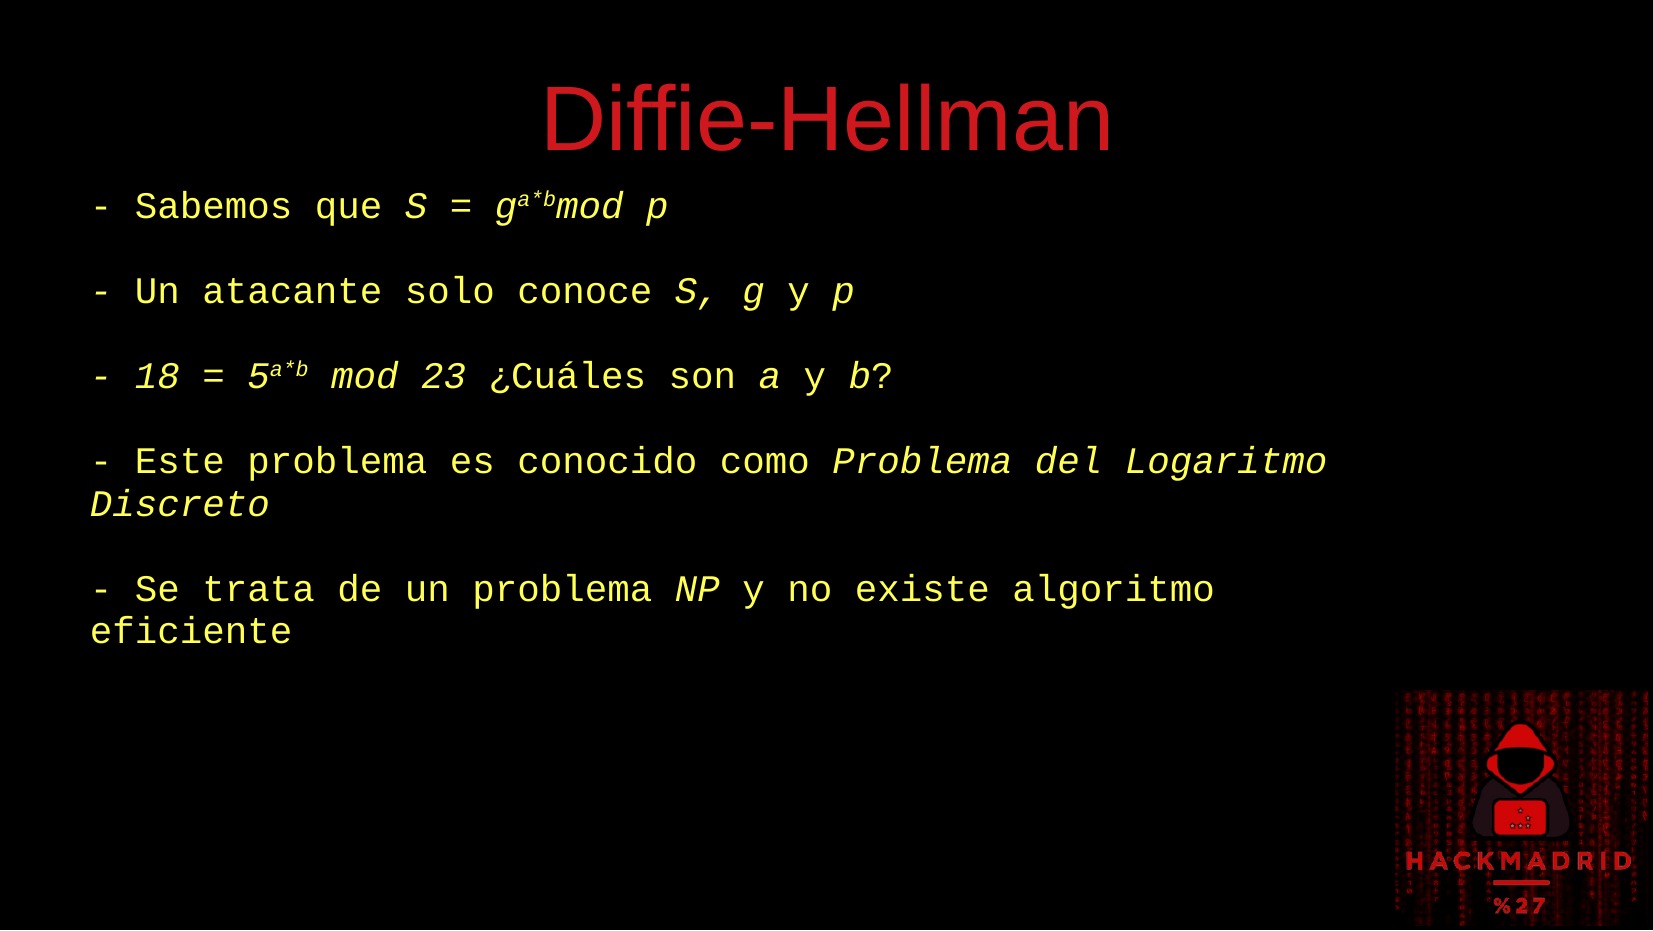

# Diffie-Hellman
- Sabemos que S = ga*bmod p
- Un atacante solo conoce S, g y p
- 18 = 5a*b mod 23 ¿Cuáles son a y b?
- Este problema es conocido como Problema del Logaritmo Discreto
- Se trata de un problema NP y no existe algoritmo eficiente